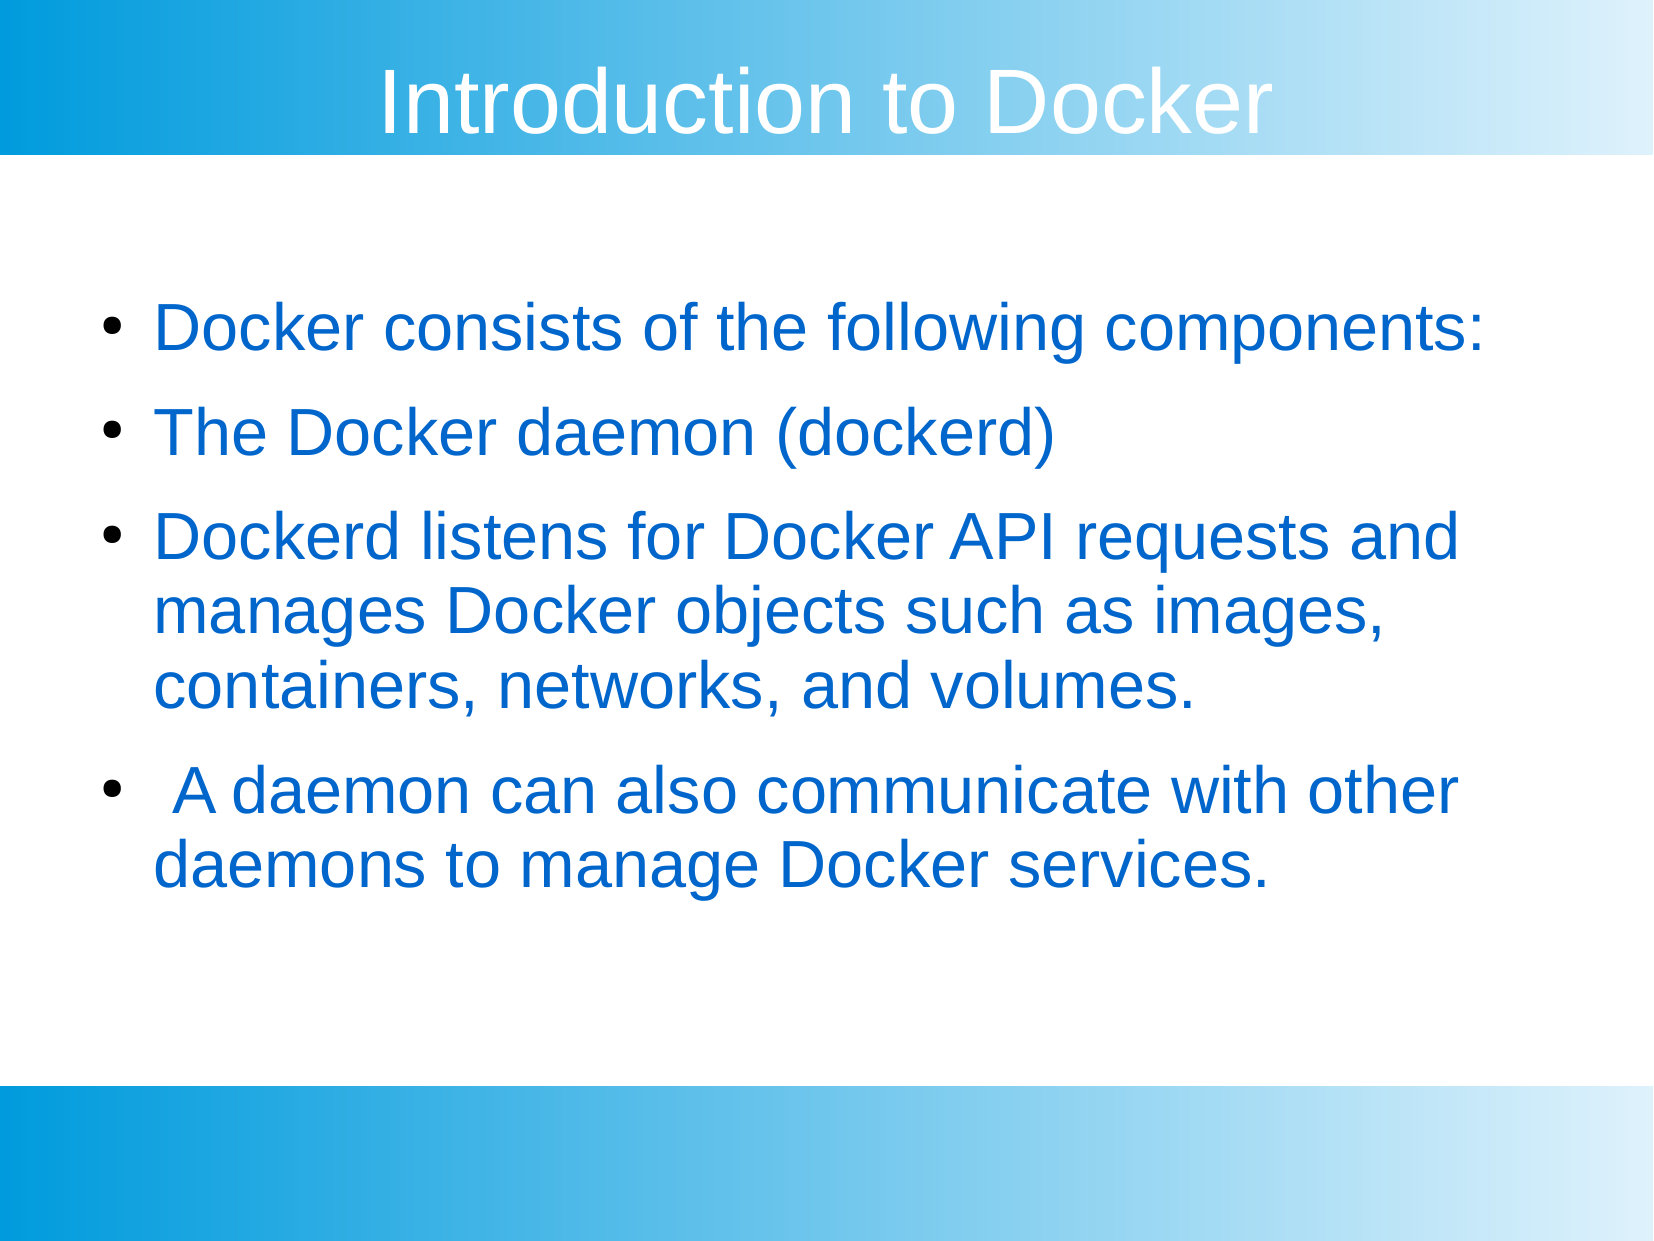

# Introduction to Docker
Docker consists of the following components:
The Docker daemon (dockerd)
Dockerd listens for Docker API requests and manages Docker objects such as images, containers, networks, and volumes.
 A daemon can also communicate with other daemons to manage Docker services.